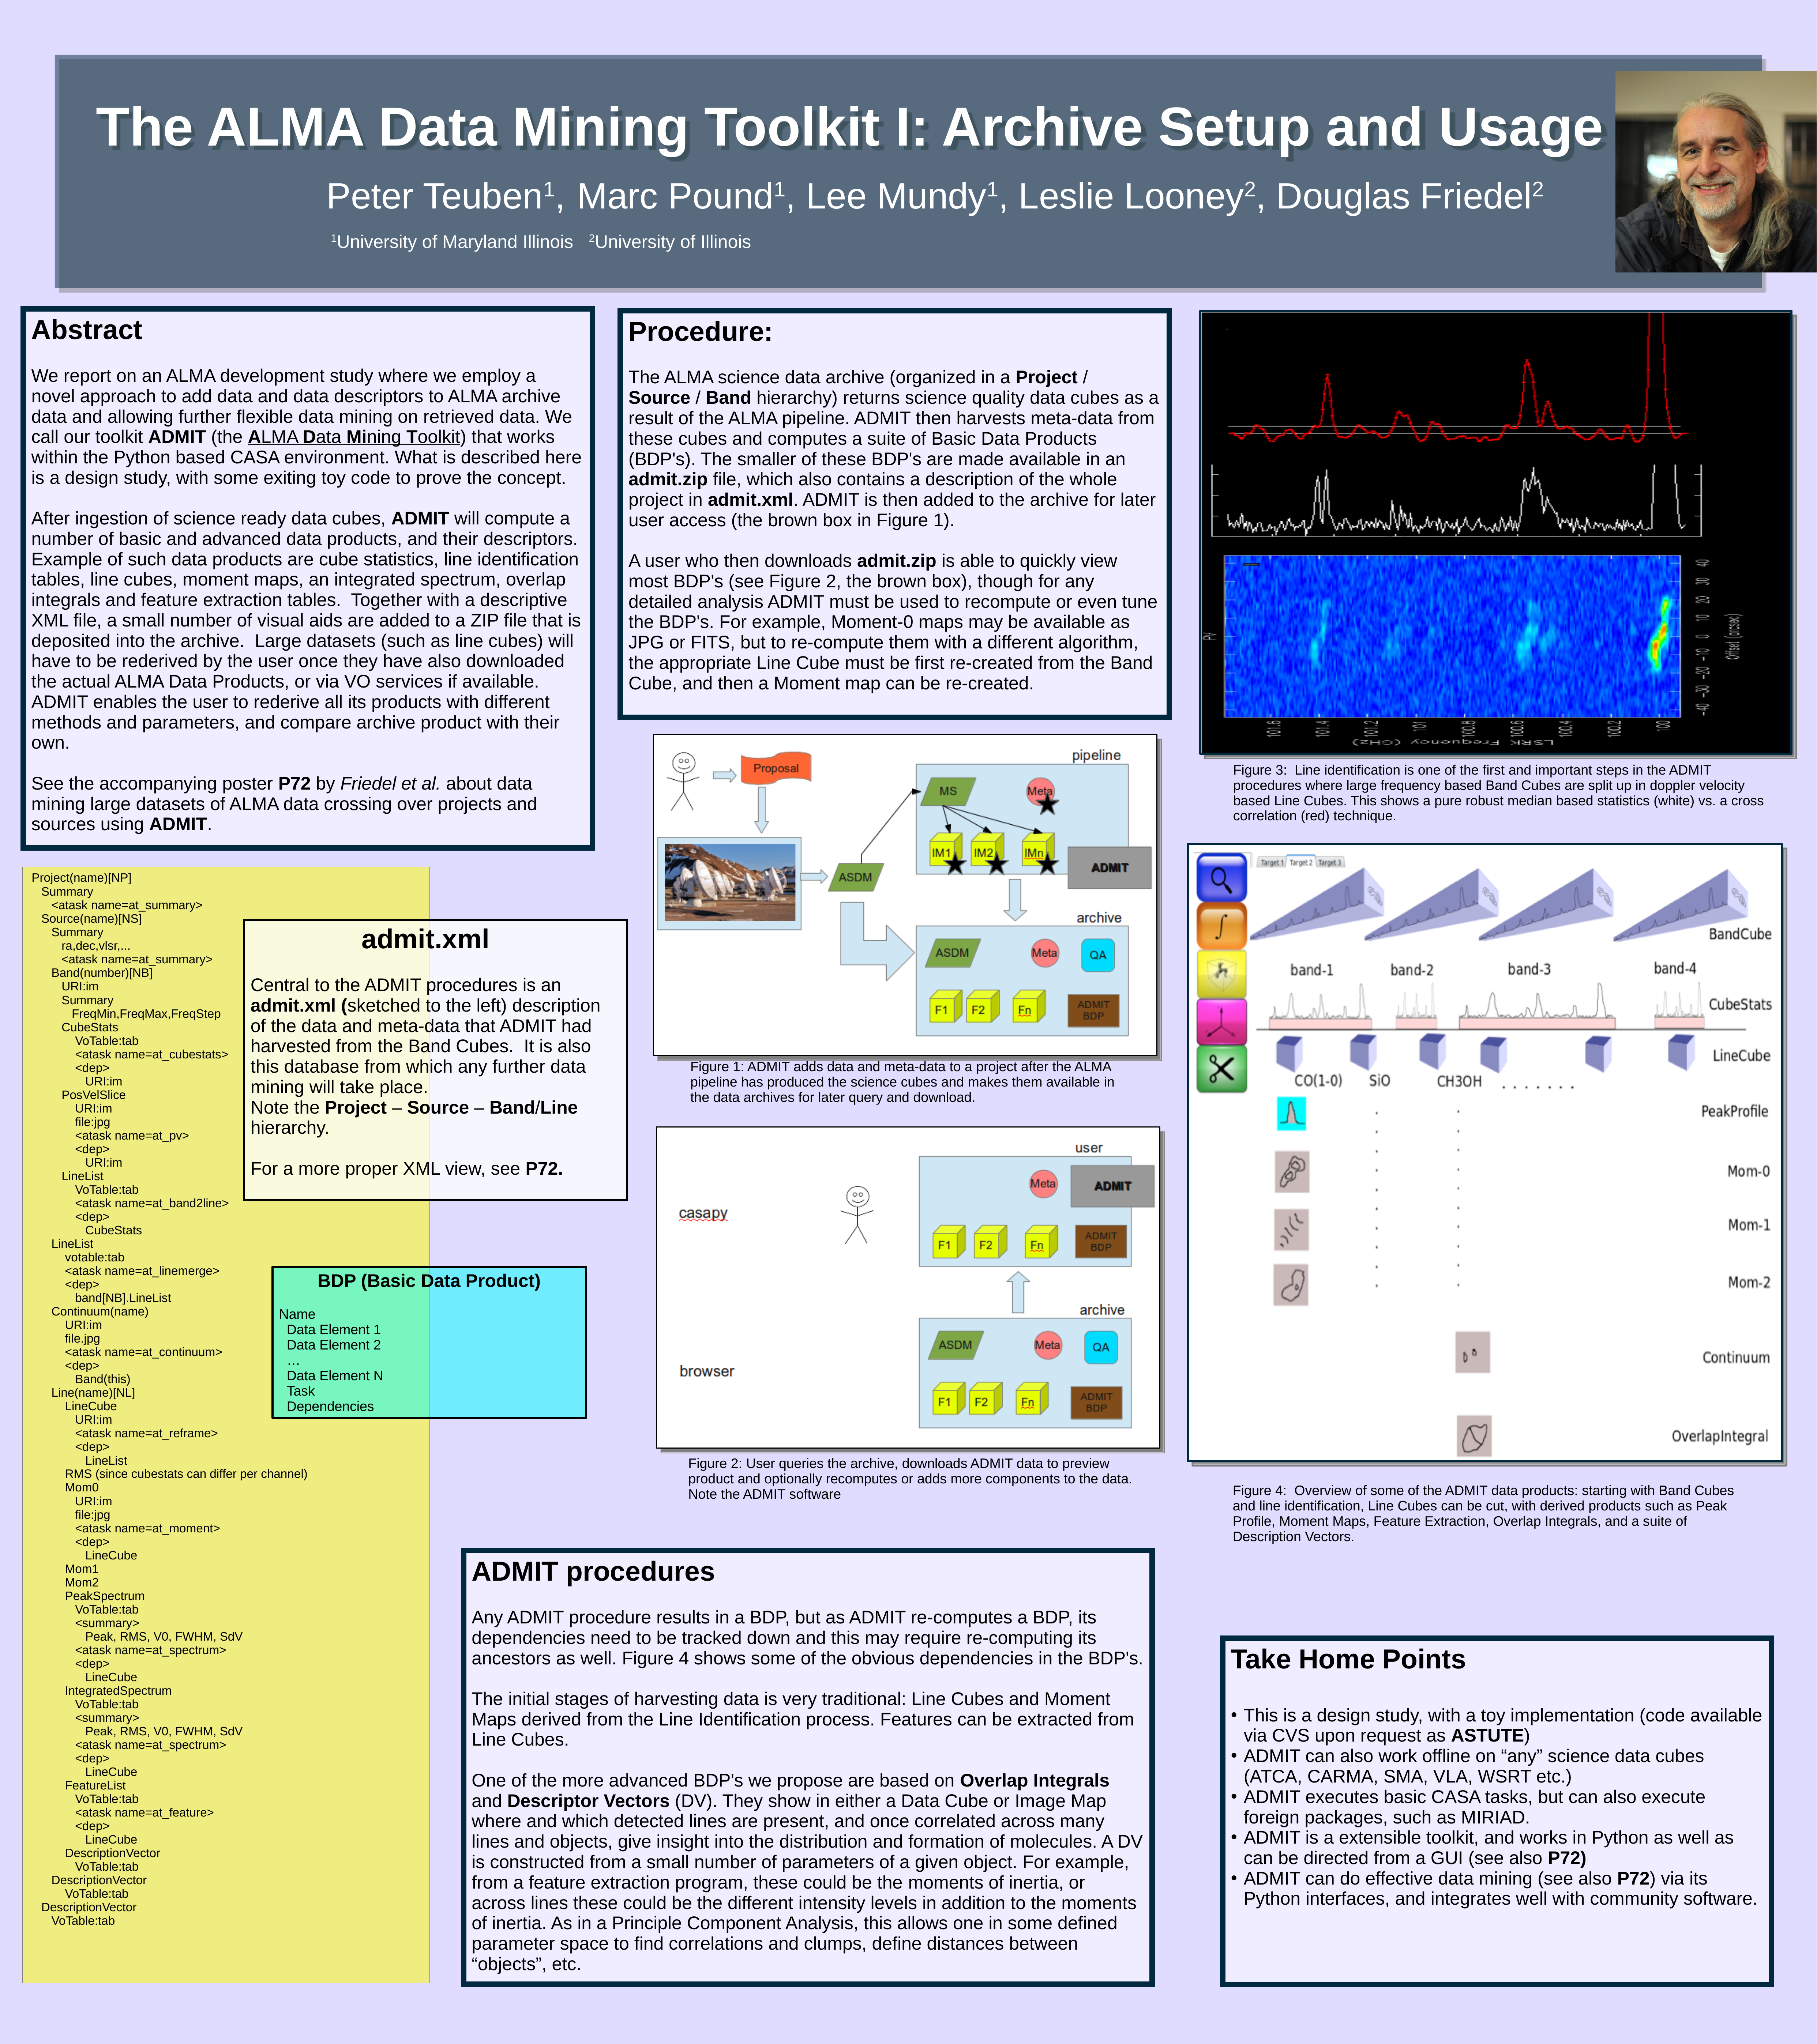

The ALMA Data Mining Toolkit I: Archive Setup and Usage
Peter Teuben1, Marc Pound1, Lee Mundy1, Leslie Looney2, Douglas Friedel2
1University of Maryland Illinois 2University of Illinois
Abstract
We report on an ALMA development study where we employ a novel approach to add data and data descriptors to ALMA archive data and allowing further flexible data mining on retrieved data. We call our toolkit ADMIT (the ALMA Data Mining Toolkit) that works within the Python based CASA environment. What is described here is a design study, with some exiting toy code to prove the concept.
After ingestion of science ready data cubes, ADMIT will compute a number of basic and advanced data products, and their descriptors. Example of such data products are cube statistics, line identification tables, line cubes, moment maps, an integrated spectrum, overlap integrals and feature extraction tables. Together with a descriptive XML file, a small number of visual aids are added to a ZIP file that is deposited into the archive. Large datasets (such as line cubes) will have to be rederived by the user once they have also downloaded the actual ALMA Data Products, or via VO services if available. ADMIT enables the user to rederive all its products with different methods and parameters, and compare archive product with their own.
See the accompanying poster P72 by Friedel et al. about data mining large datasets of ALMA data crossing over projects and sources using ADMIT.
Procedure:
The ALMA science data archive (organized in a Project / Source / Band hierarchy) returns science quality data cubes as a result of the ALMA pipeline. ADMIT then harvests meta-data from these cubes and computes a suite of Basic Data Products (BDP's). The smaller of these BDP's are made available in an admit.zip file, which also contains a description of the whole project in admit.xml. ADMIT is then added to the archive for later user access (the brown box in Figure 1).
A user who then downloads admit.zip is able to quickly view most BDP's (see Figure 2, the brown box), though for any detailed analysis ADMIT must be used to recompute or even tune the BDP's. For example, Moment-0 maps may be available as JPG or FITS, but to re-compute them with a different algorithm, the appropriate Line Cube must be first re-created from the Band Cube, and then a Moment map can be re-created.
Figure 3: Line identification is one of the first and important steps in the ADMIT procedures where large frequency based Band Cubes are split up in doppler velocity based Line Cubes. This shows a pure robust median based statistics (white) vs. a cross correlation (red) technique.
 Project(name)[NP]
 Summary
 <atask name=at_summary>
 Source(name)[NS]
 Summary
 ra,dec,vlsr,...
 <atask name=at_summary>
 Band(number)[NB]
 URI:im
 Summary
 FreqMin,FreqMax,FreqStep
 CubeStats
 VoTable:tab
 <atask name=at_cubestats>
 <dep>
 URI:im
 PosVelSlice
 URI:im
 file:jpg
 <atask name=at_pv>
 <dep>
 URI:im
 LineList
 VoTable:tab
 <atask name=at_band2line>
 <dep>
 CubeStats
 LineList
 votable:tab
 <atask name=at_linemerge>
 <dep>
 band[NB].LineList
 Continuum(name)
 URI:im
 file.jpg
 <atask name=at_continuum>
 <dep>
 Band(this)
 Line(name)[NL]
 LineCube
 URI:im
 <atask name=at_reframe>
 <dep>
 LineList
 RMS (since cubestats can differ per channel)
 Mom0
 URI:im
 file:jpg
 <atask name=at_moment>
 <dep>
 LineCube
 Mom1
 Mom2
 PeakSpectrum
 VoTable:tab
 <summary>
 Peak, RMS, V0, FWHM, SdV
 <atask name=at_spectrum>
 <dep>
 LineCube
 IntegratedSpectrum
 VoTable:tab
 <summary>
 Peak, RMS, V0, FWHM, SdV
 <atask name=at_spectrum>
 <dep>
 LineCube
 FeatureList
 VoTable:tab
 <atask name=at_feature>
 <dep>
 LineCube
 DescriptionVector
 VoTable:tab
 DescriptionVector
 VoTable:tab
 DescriptionVector
 VoTable:tab
admit.xml
Central to the ADMIT procedures is an admit.xml (sketched to the left) description of the data and meta-data that ADMIT had harvested from the Band Cubes. It is also this database from which any further data mining will take place.
Note the Project – Source – Band/Line hierarchy.
For a more proper XML view, see P72.
Figure 1: ADMIT adds data and meta-data to a project after the ALMA pipeline has produced the science cubes and makes them available in the data archives for later query and download.
BDP (Basic Data Product)
Name
 Data Element 1
 Data Element 2
 …
 Data Element N
 Task
 Dependencies
Figure 2: User queries the archive, downloads ADMIT data to preview product and optionally recomputes or adds more components to the data. Note the ADMIT software
Figure 4: Overview of some of the ADMIT data products: starting with Band Cubes and line identification, Line Cubes can be cut, with derived products such as Peak Profile, Moment Maps, Feature Extraction, Overlap Integrals, and a suite of Description Vectors.
ADMIT procedures
Any ADMIT procedure results in a BDP, but as ADMIT re-computes a BDP, its dependencies need to be tracked down and this may require re-computing its ancestors as well. Figure 4 shows some of the obvious dependencies in the BDP's.
The initial stages of harvesting data is very traditional: Line Cubes and Moment Maps derived from the Line Identification process. Features can be extracted from Line Cubes.
One of the more advanced BDP's we propose are based on Overlap Integrals and Descriptor Vectors (DV). They show in either a Data Cube or Image Map where and which detected lines are present, and once correlated across many lines and objects, give insight into the distribution and formation of molecules. A DV is constructed from a small number of parameters of a given object. For example, from a feature extraction program, these could be the moments of inertia, or across lines these could be the different intensity levels in addition to the moments of inertia. As in a Principle Component Analysis, this allows one in some defined parameter space to find correlations and clumps, define distances between “objects”, etc.
Take Home Points
This is a design study, with a toy implementation (code available via CVS upon request as ASTUTE)
ADMIT can also work offline on “any” science data cubes (ATCA, CARMA, SMA, VLA, WSRT etc.)
ADMIT executes basic CASA tasks, but can also execute foreign packages, such as MIRIAD.
ADMIT is a extensible toolkit, and works in Python as well as can be directed from a GUI (see also P72)
ADMIT can do effective data mining (see also P72) via its Python interfaces, and integrates well with community software.